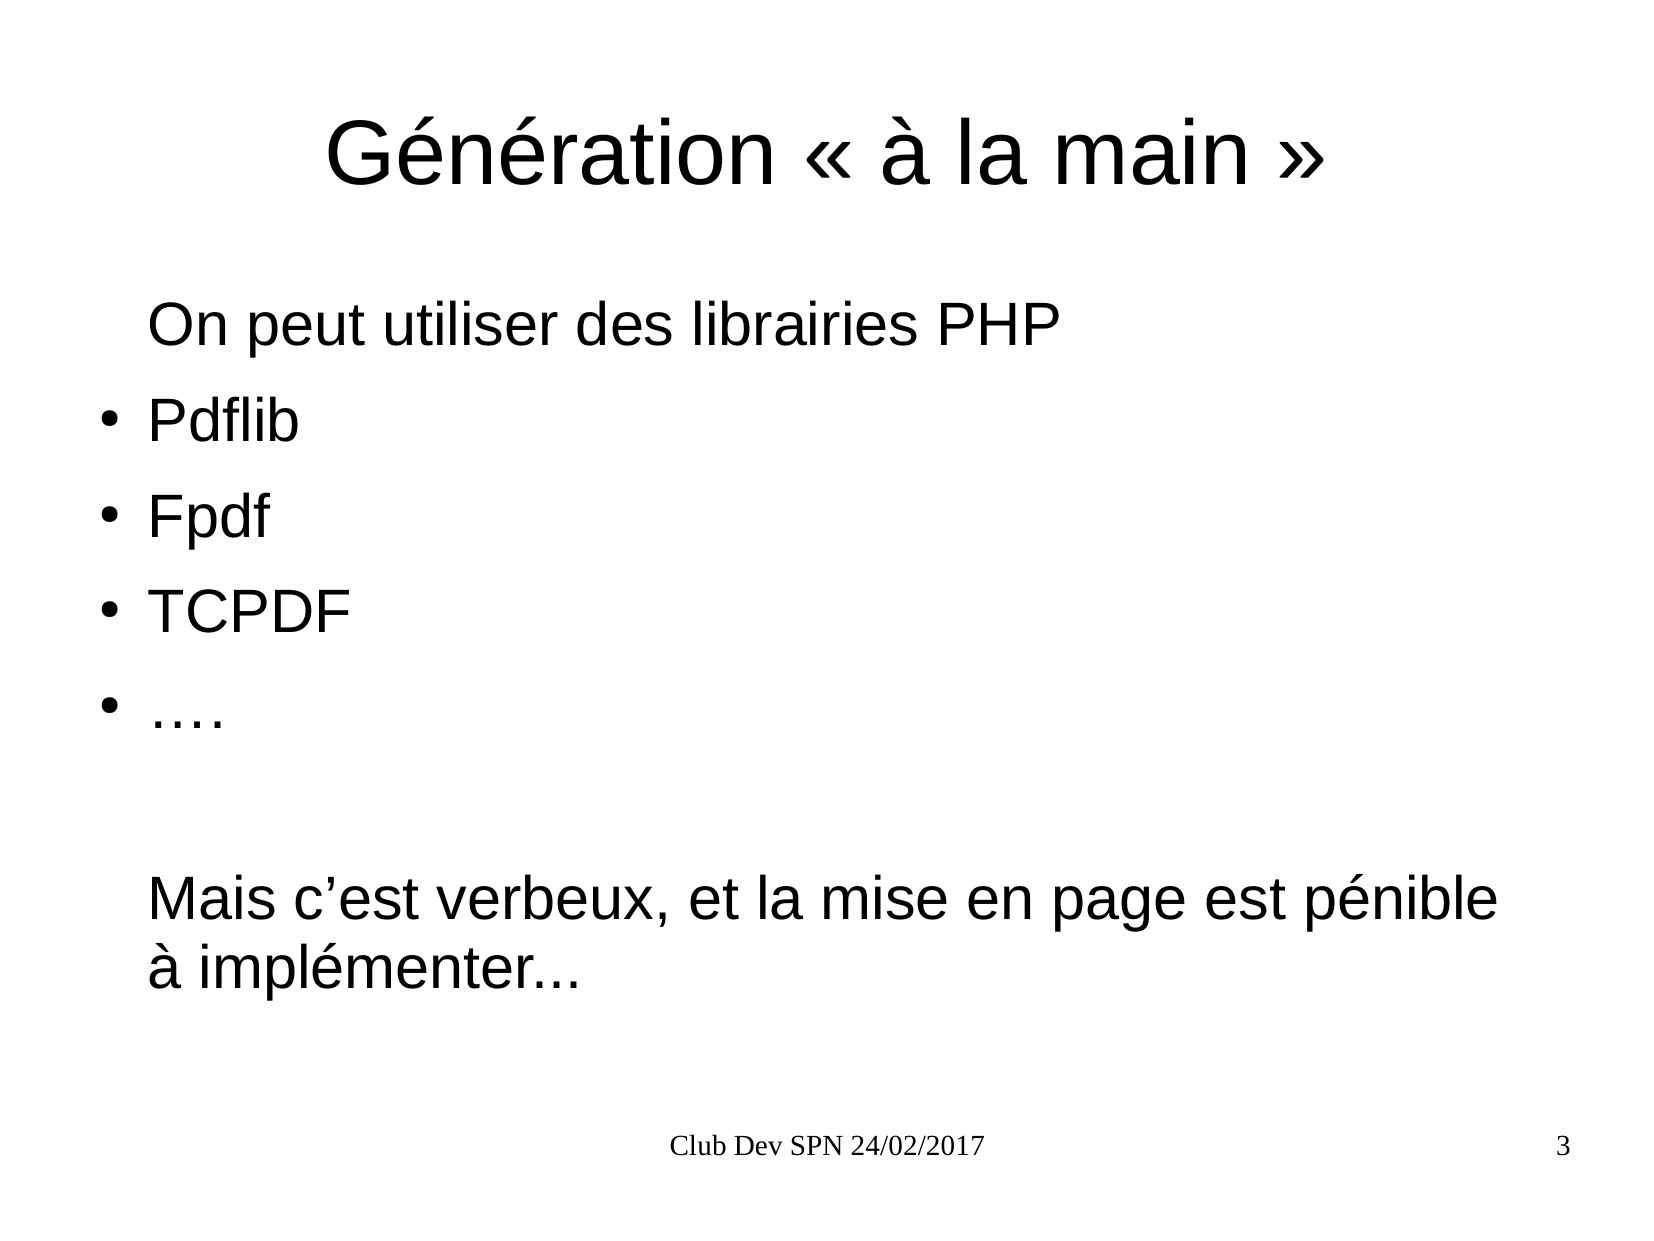

# Génération « à la main »
On peut utiliser des librairies PHP
Pdflib
Fpdf
TCPDF
….
Mais c’est verbeux, et la mise en page est pénible
à implémenter...
Club Dev SPN 24/02/2017
3